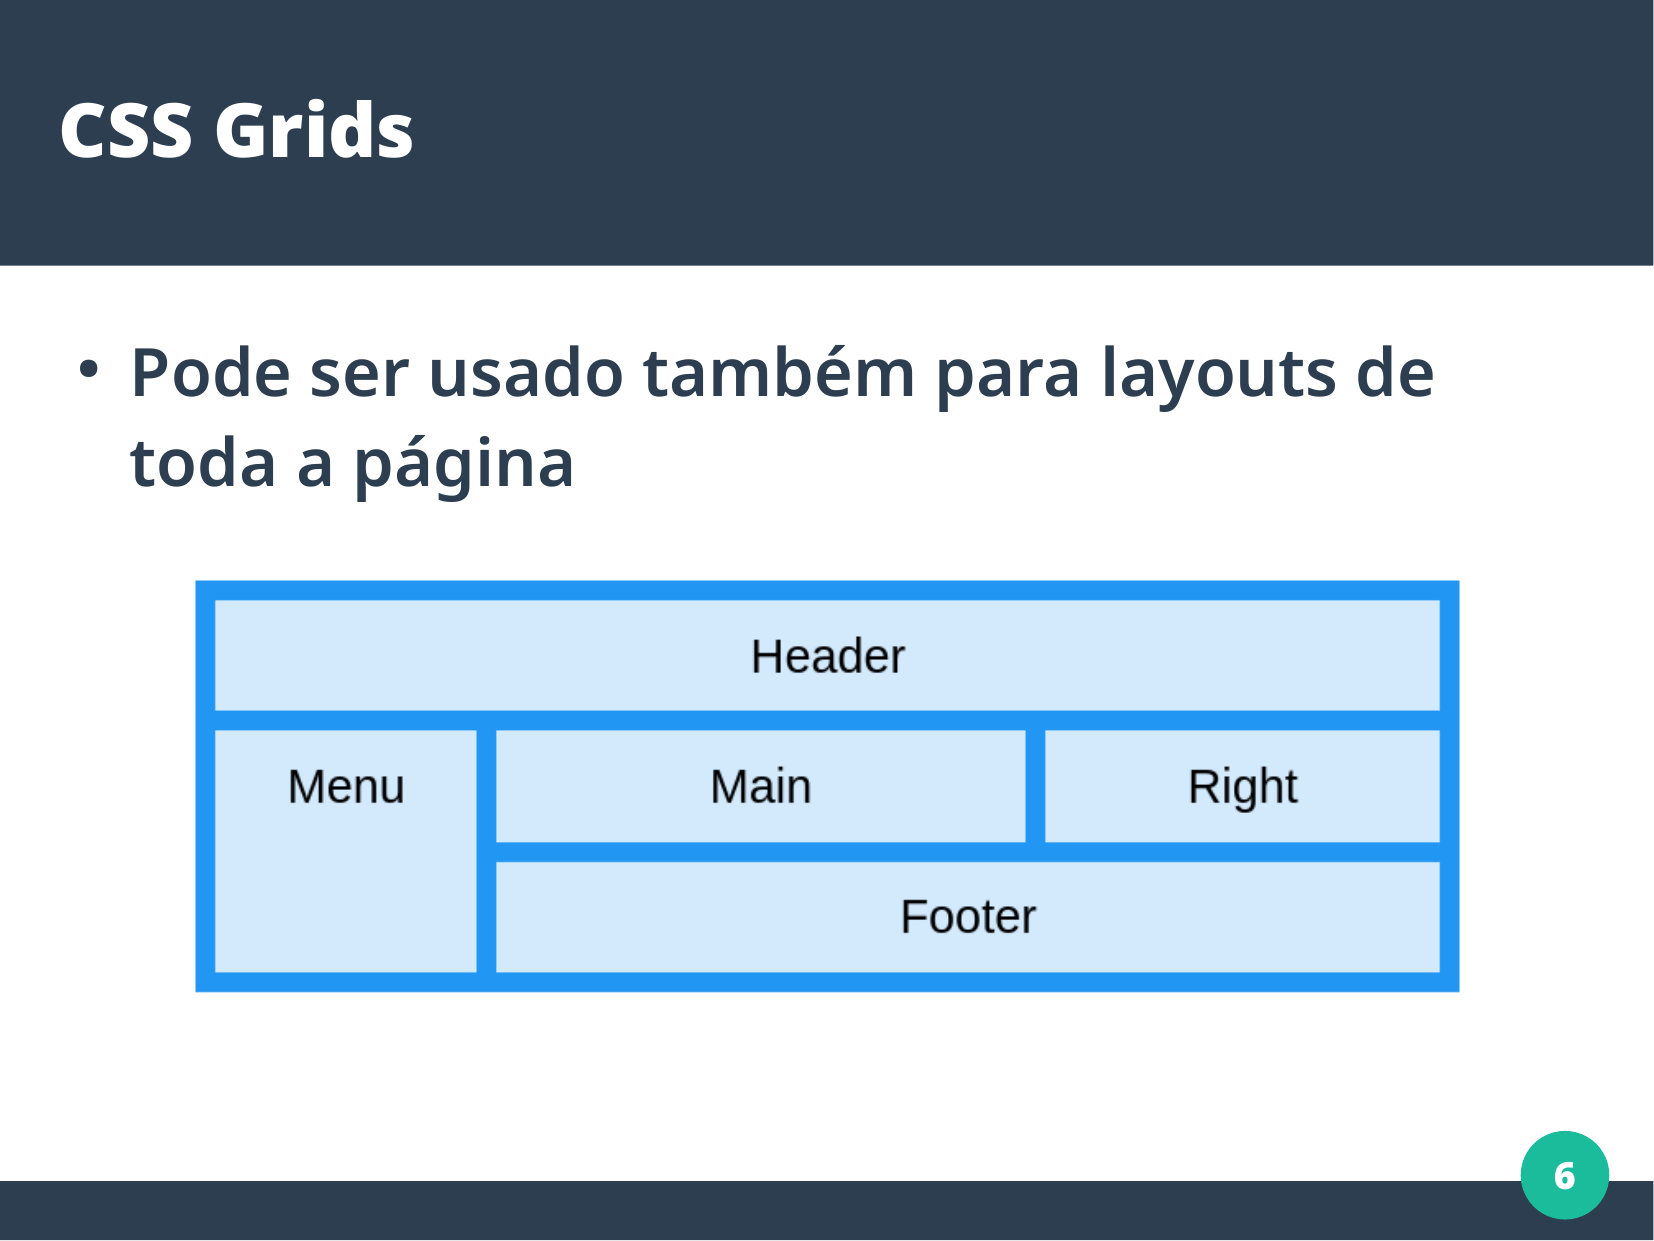

# CSS Grids
Pode ser usado também para layouts de toda a página
6